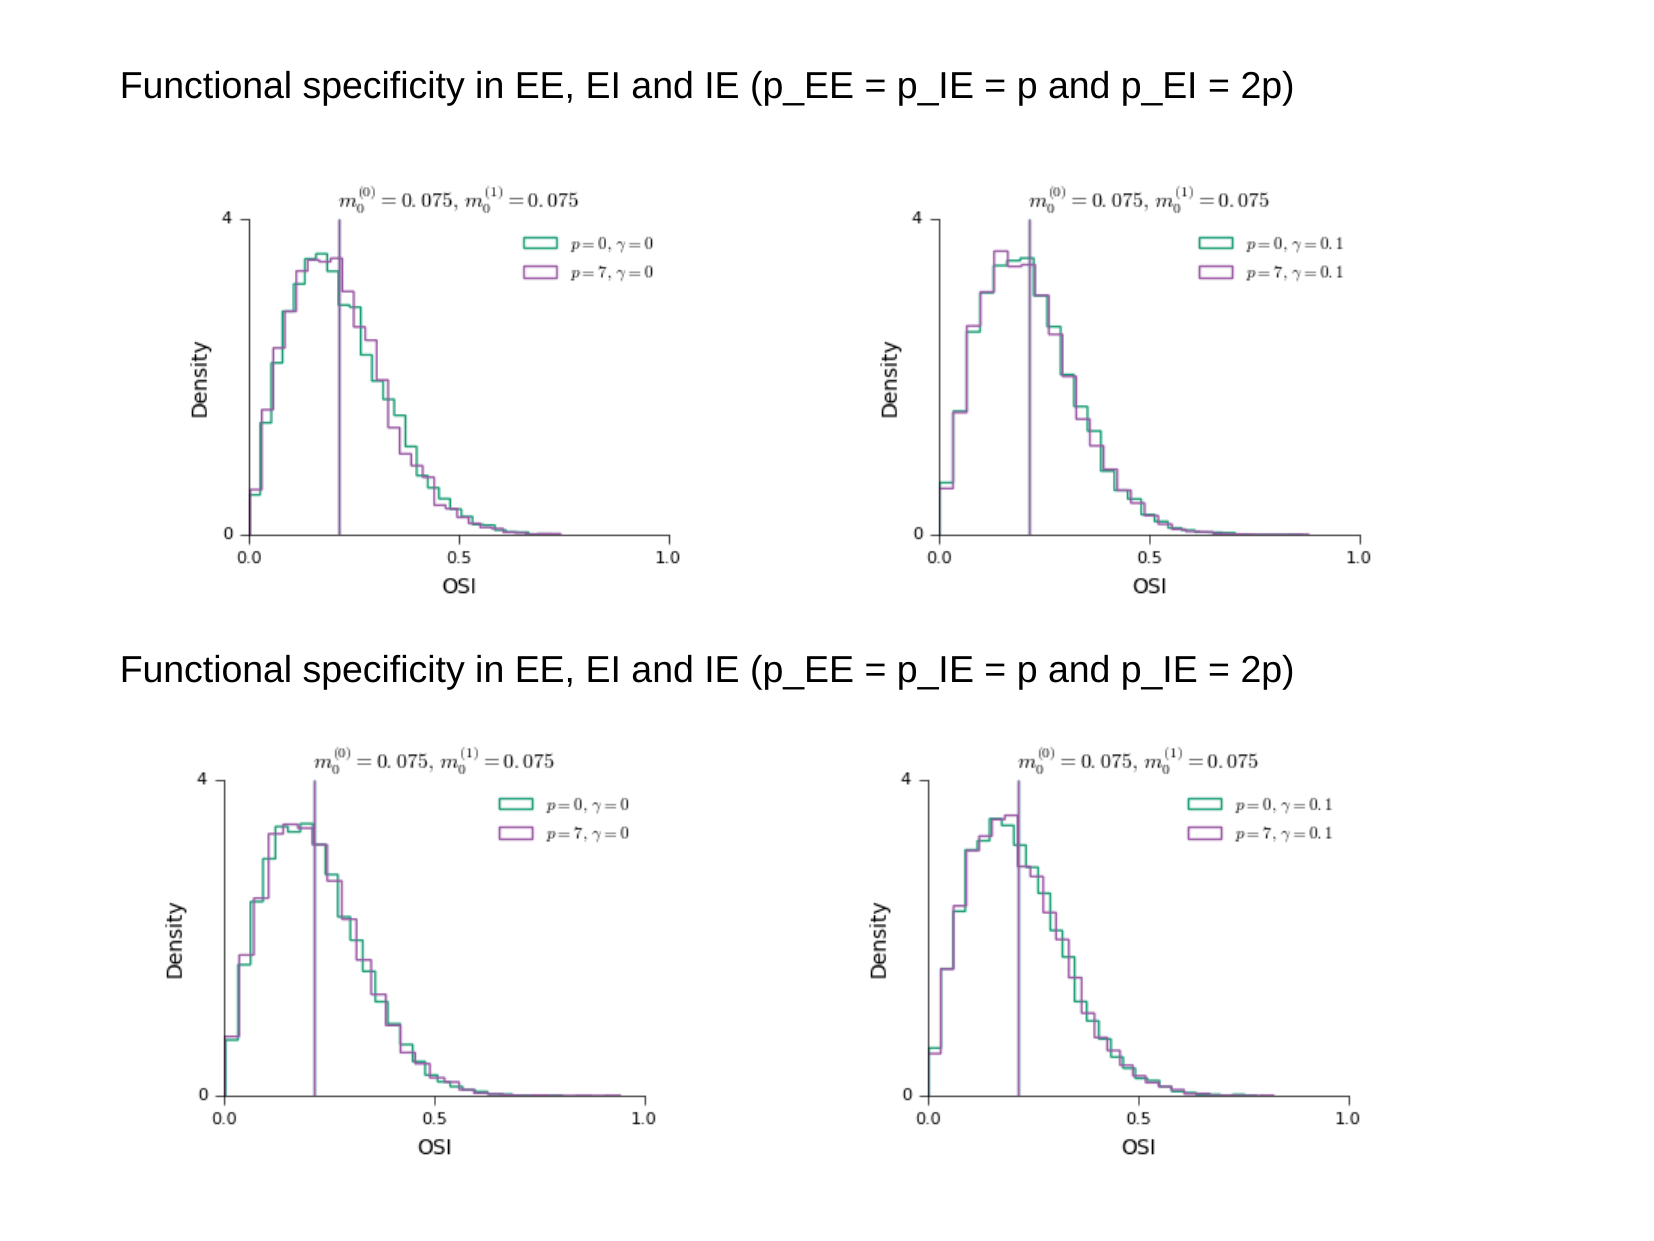

Functional specificity in EE, EI and IE (p_EE = p_IE = p and p_EI = 2p)
Functional specificity in EE, EI and IE (p_EE = p_IE = p and p_IE = 2p)